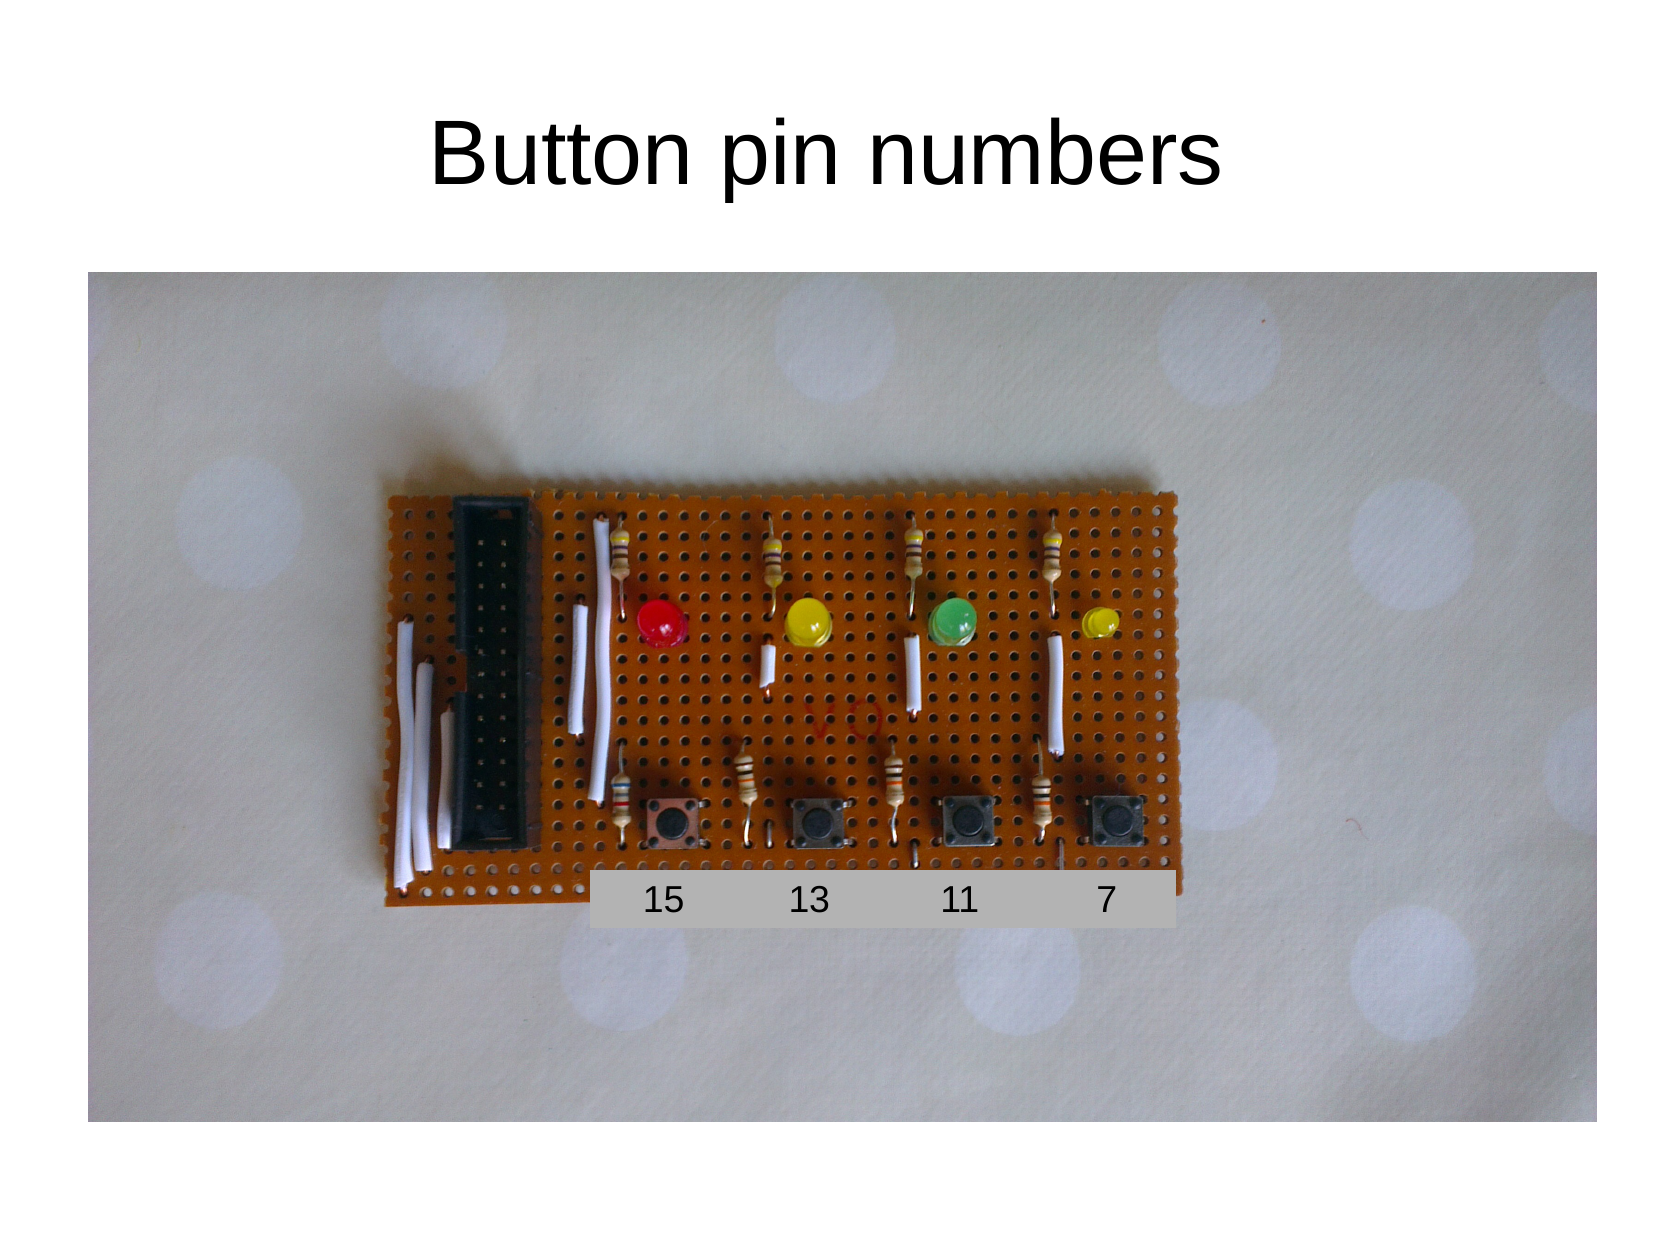

# Button pin numbers
| 15 | 13 | 11 | 7 |
| --- | --- | --- | --- |